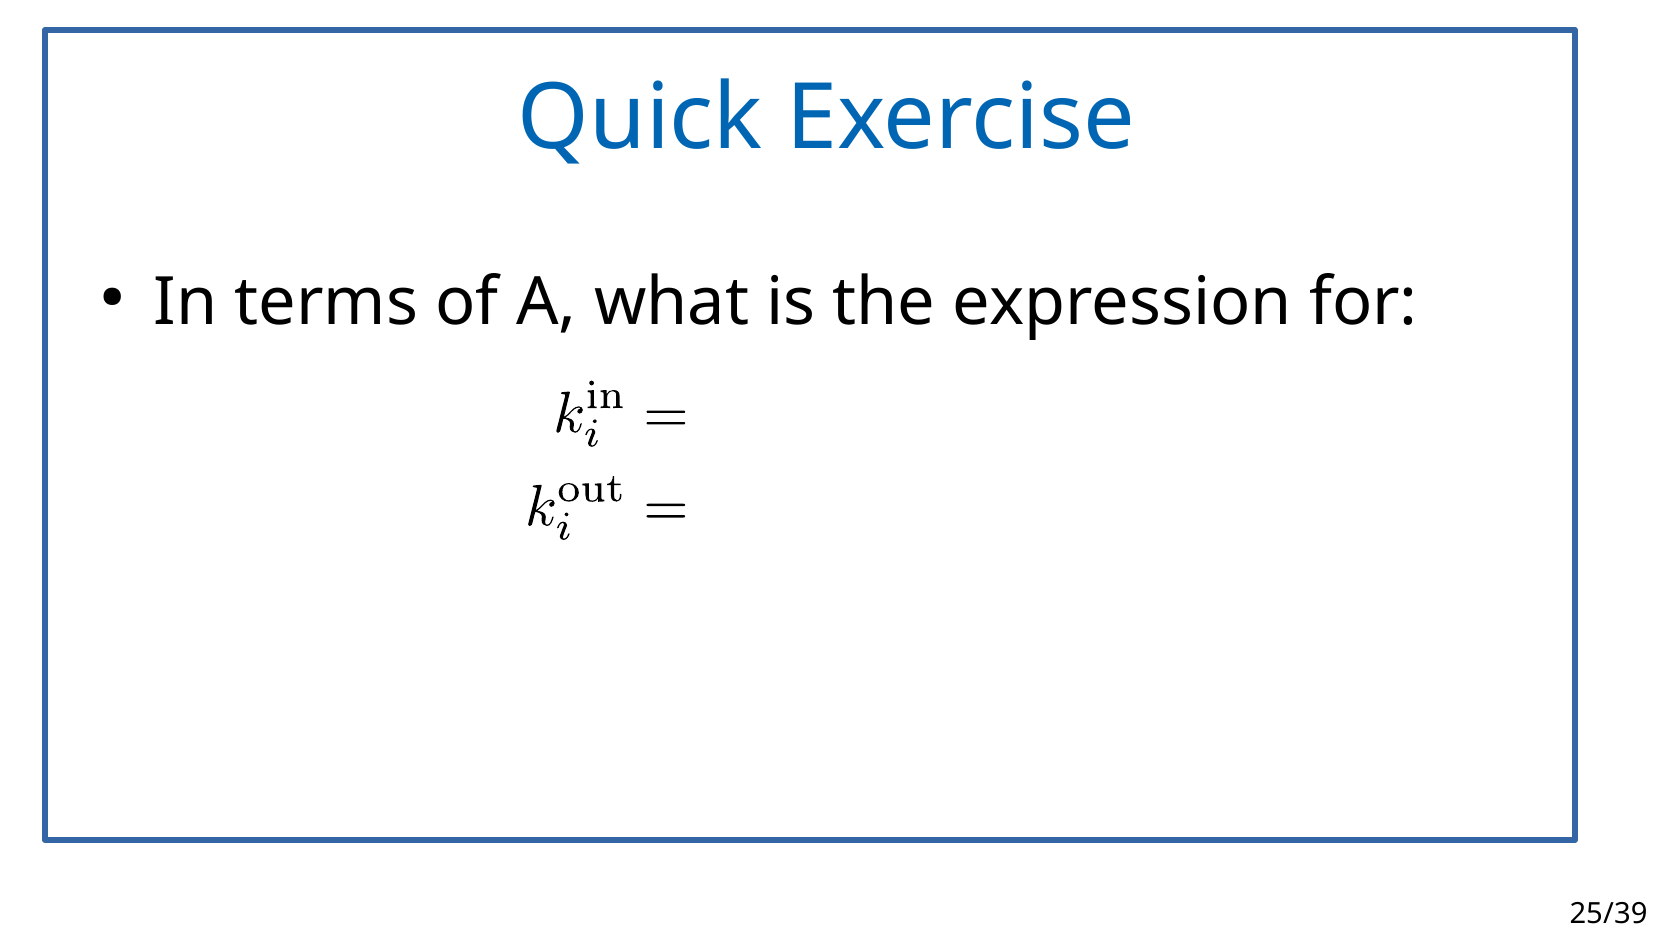

# Quick Exercise
In terms of A, what is the expression for:
25